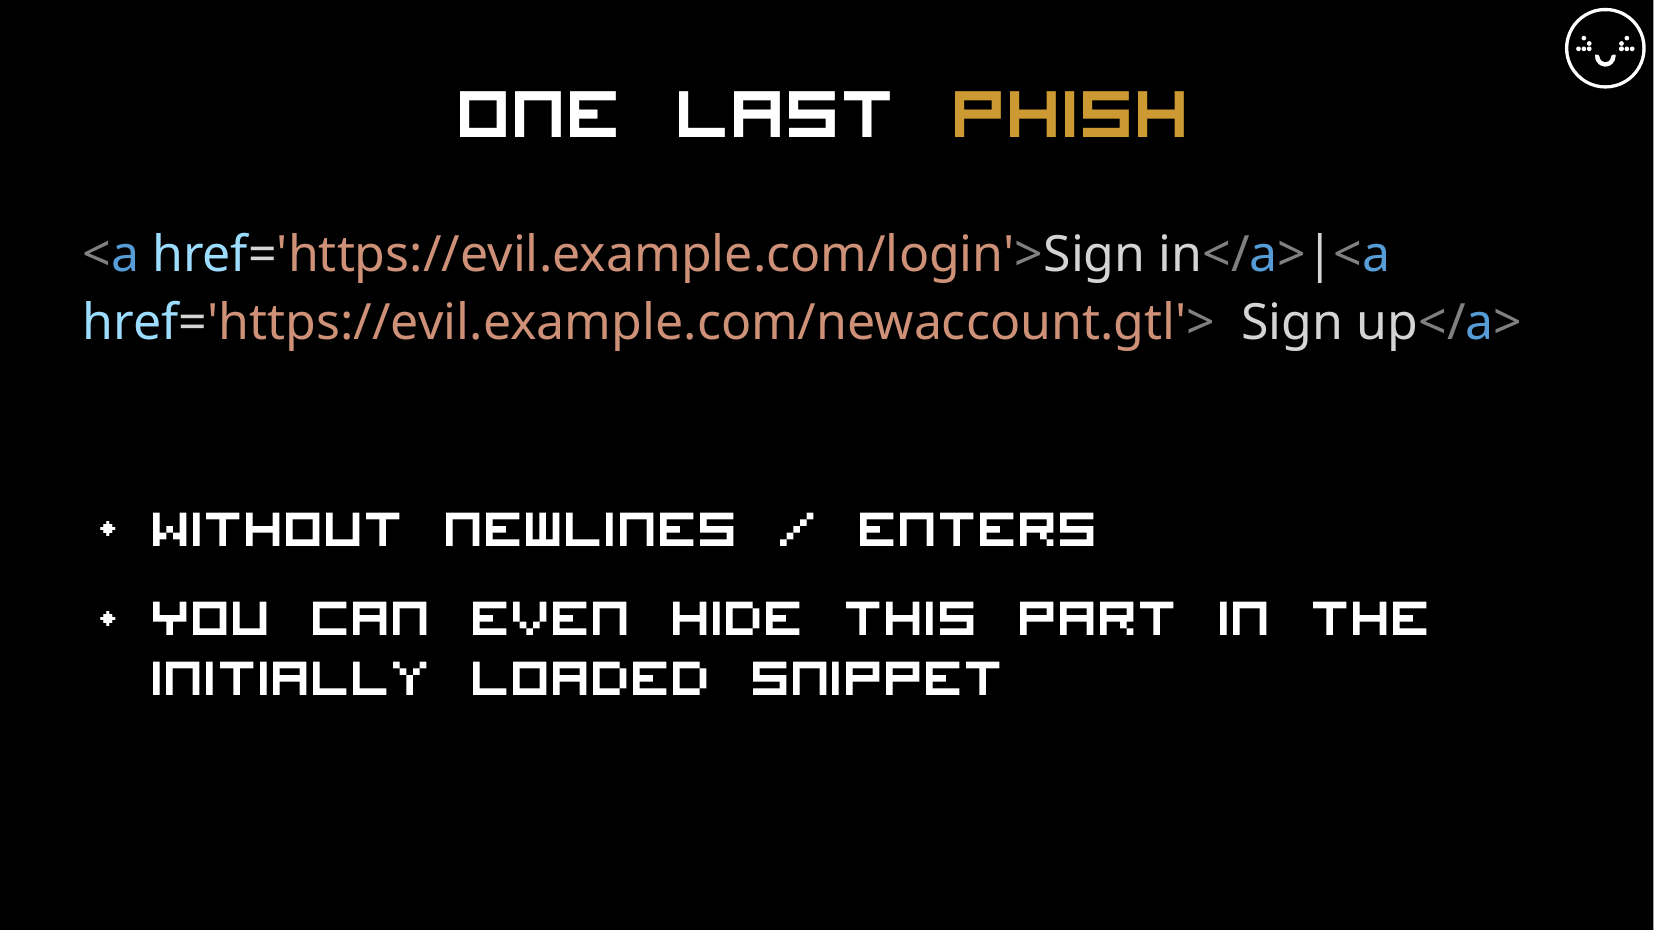

# One last phish
<a href='https://evil.example.com/login'>Sign in</a>|<a href='https://evil.example.com/newaccount.gtl'> Sign up</a>
Without newlines / enters
You can even hide this part in the initially loaded snippet